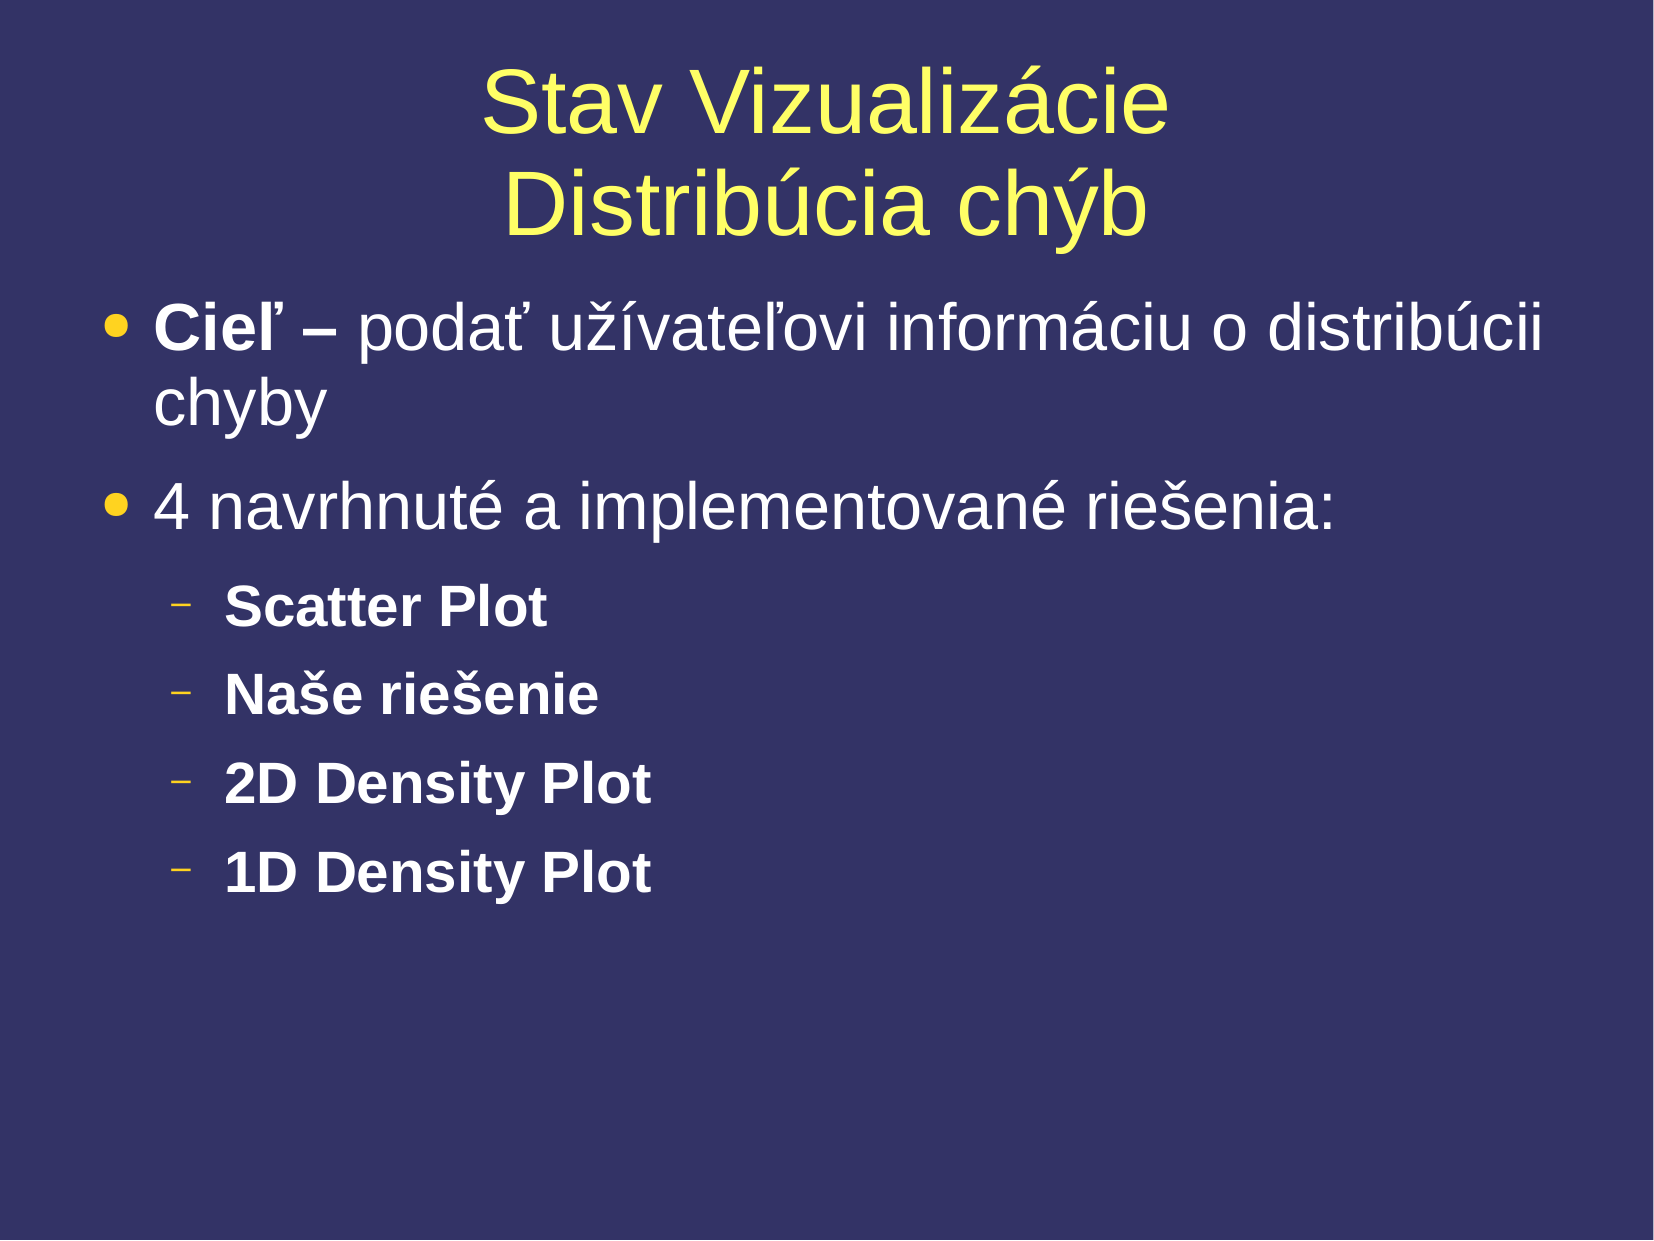

# Stav Vizualizácie Distribúcia chýb
Cieľ – podať užívateľovi informáciu o distribúcii chyby
4 navrhnuté a implementované riešenia:
Scatter Plot
Naše riešenie
2D Density Plot
1D Density Plot